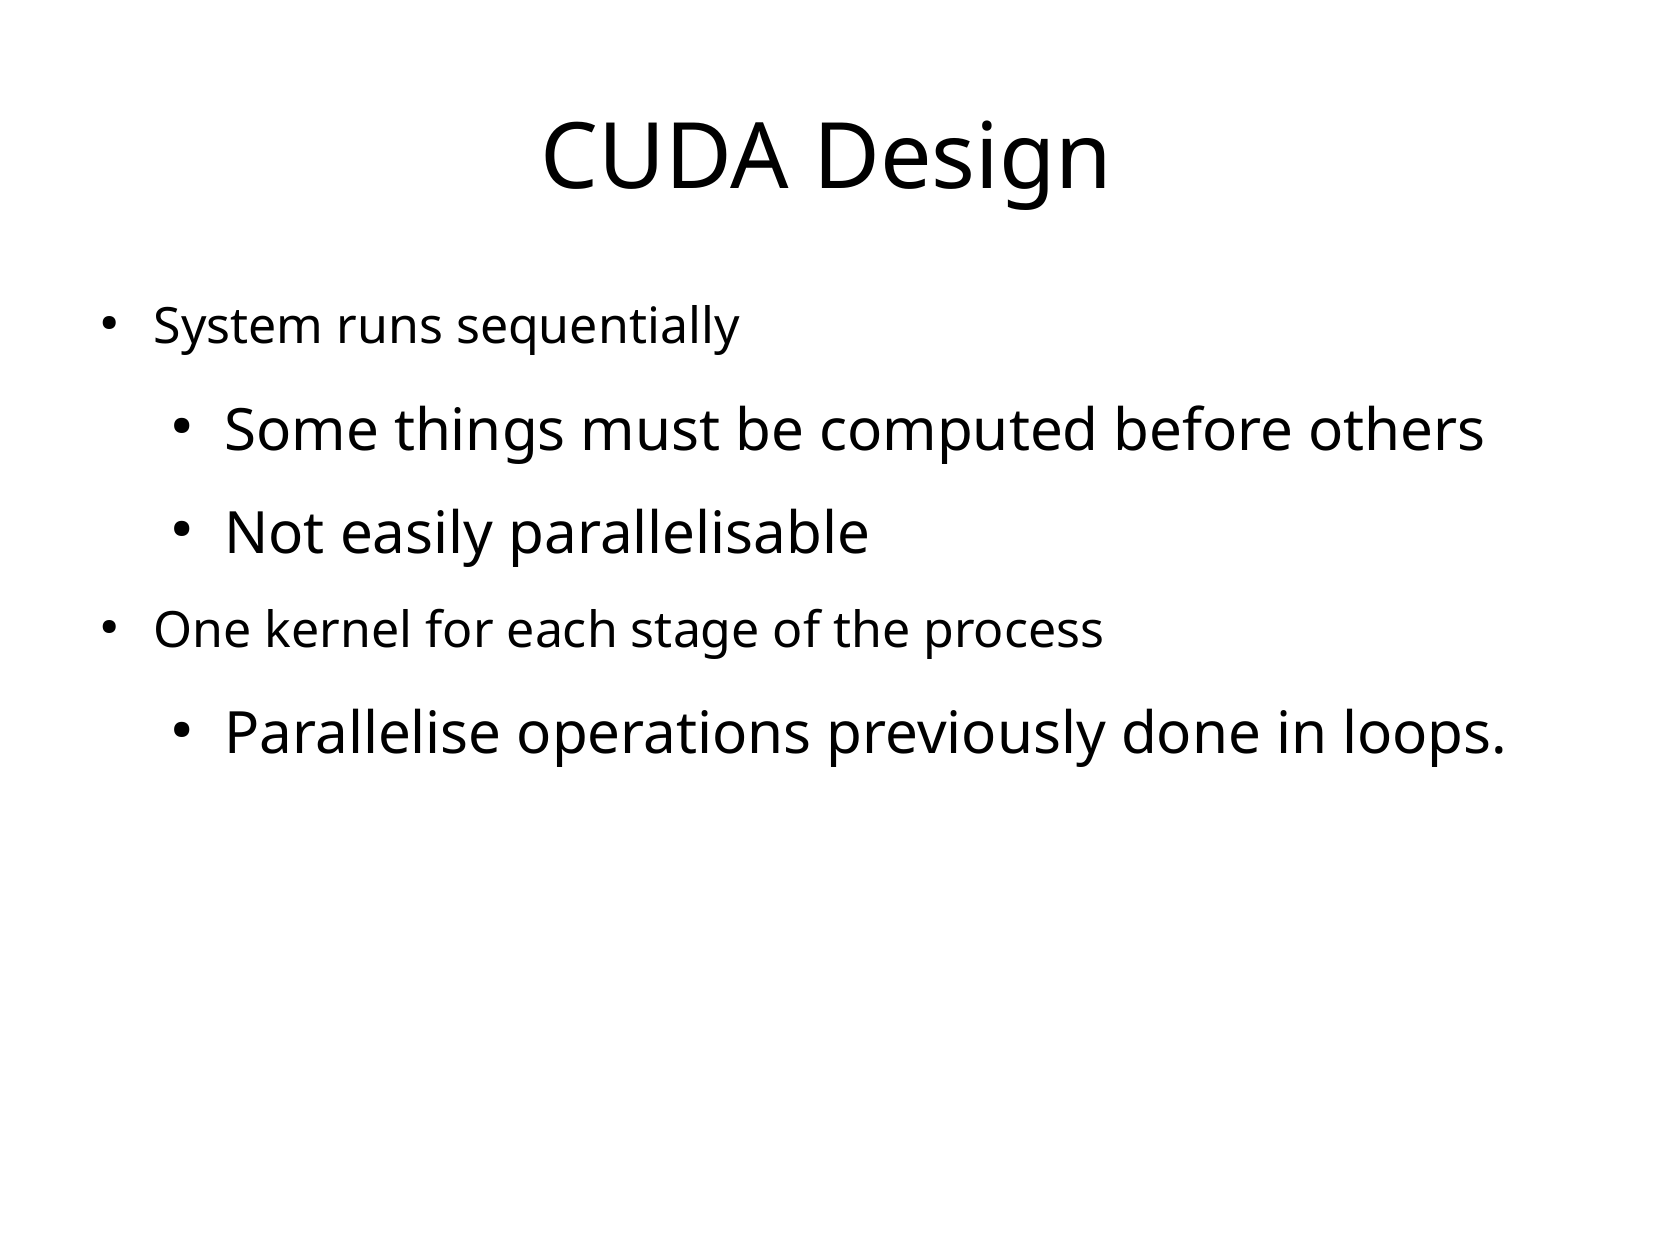

# CUDA Design
System runs sequentially
Some things must be computed before others
Not easily parallelisable
One kernel for each stage of the process
Parallelise operations previously done in loops.